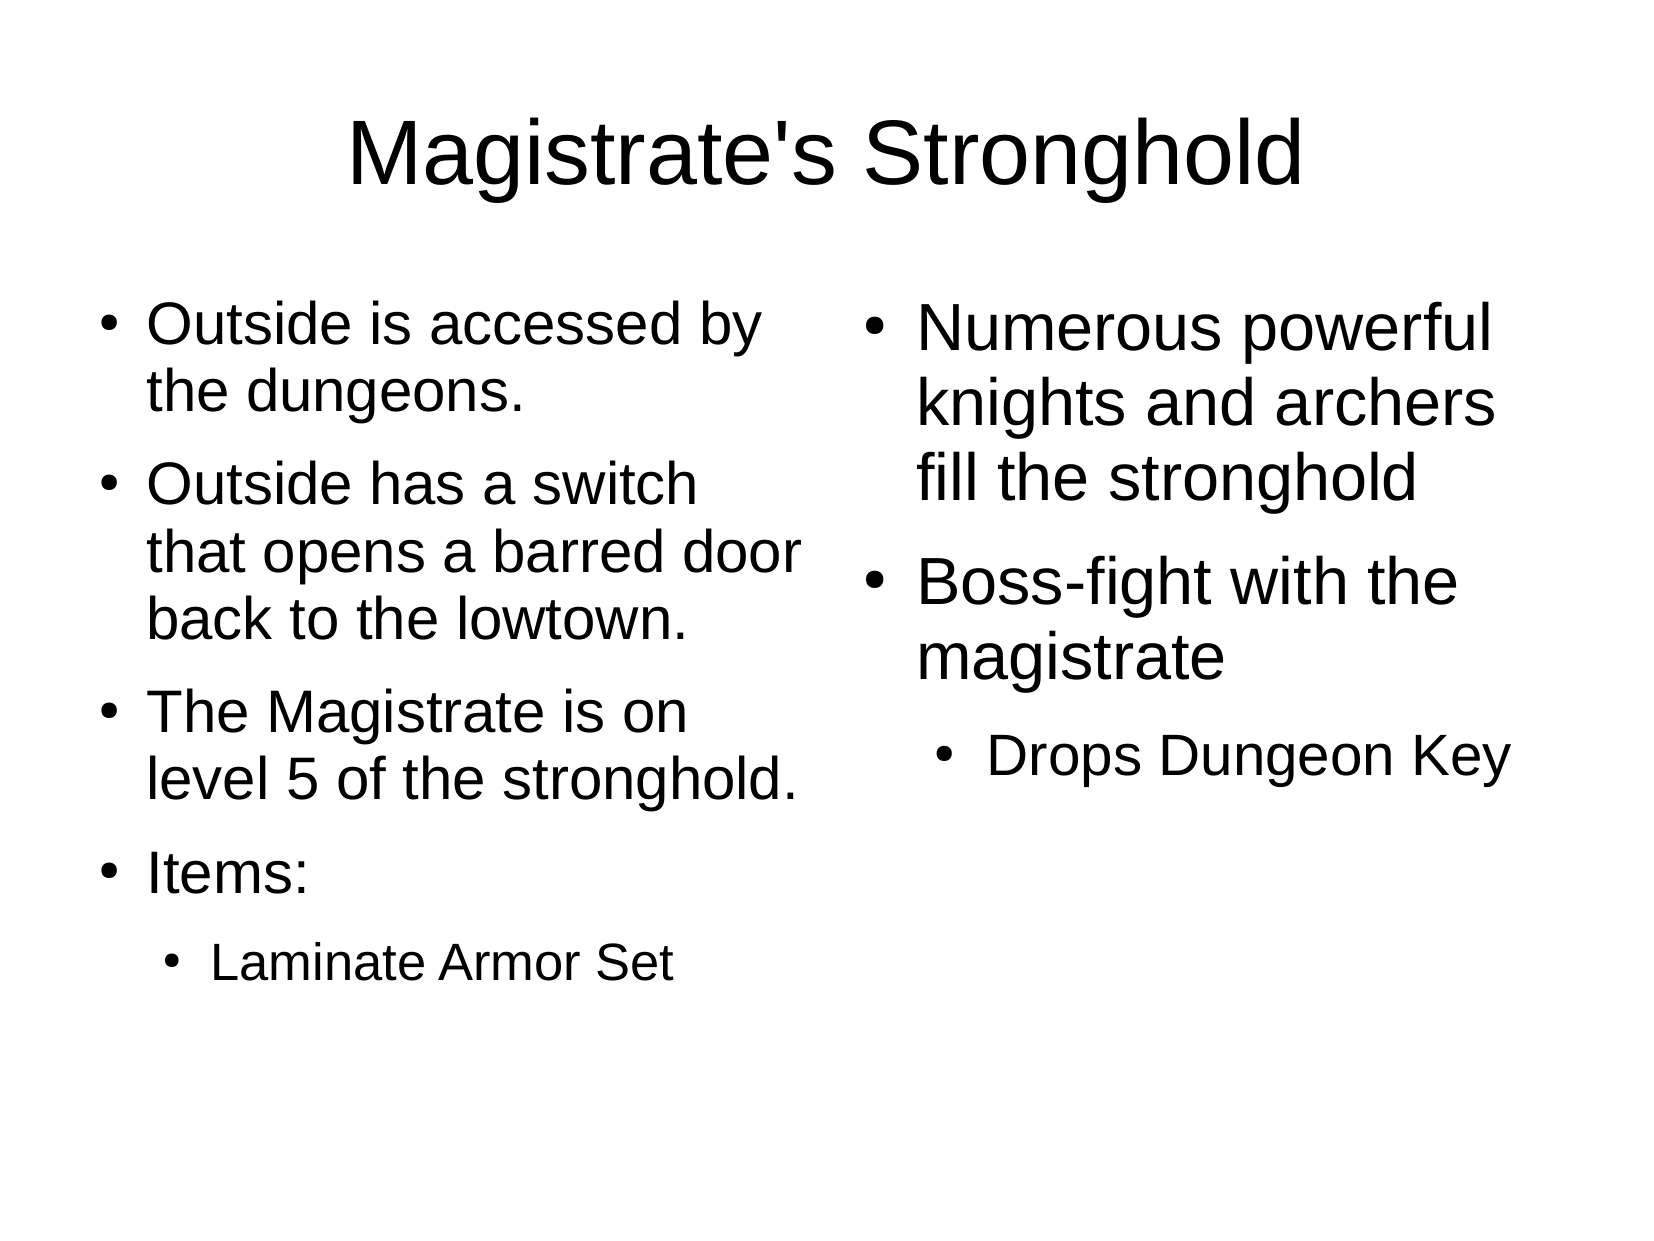

# Magistrate's Stronghold
Outside is accessed by the dungeons.
Outside has a switch that opens a barred door back to the lowtown.
The Magistrate is on level 5 of the stronghold.
Items:
Laminate Armor Set
Numerous powerful knights and archers fill the stronghold
Boss-fight with the magistrate
Drops Dungeon Key